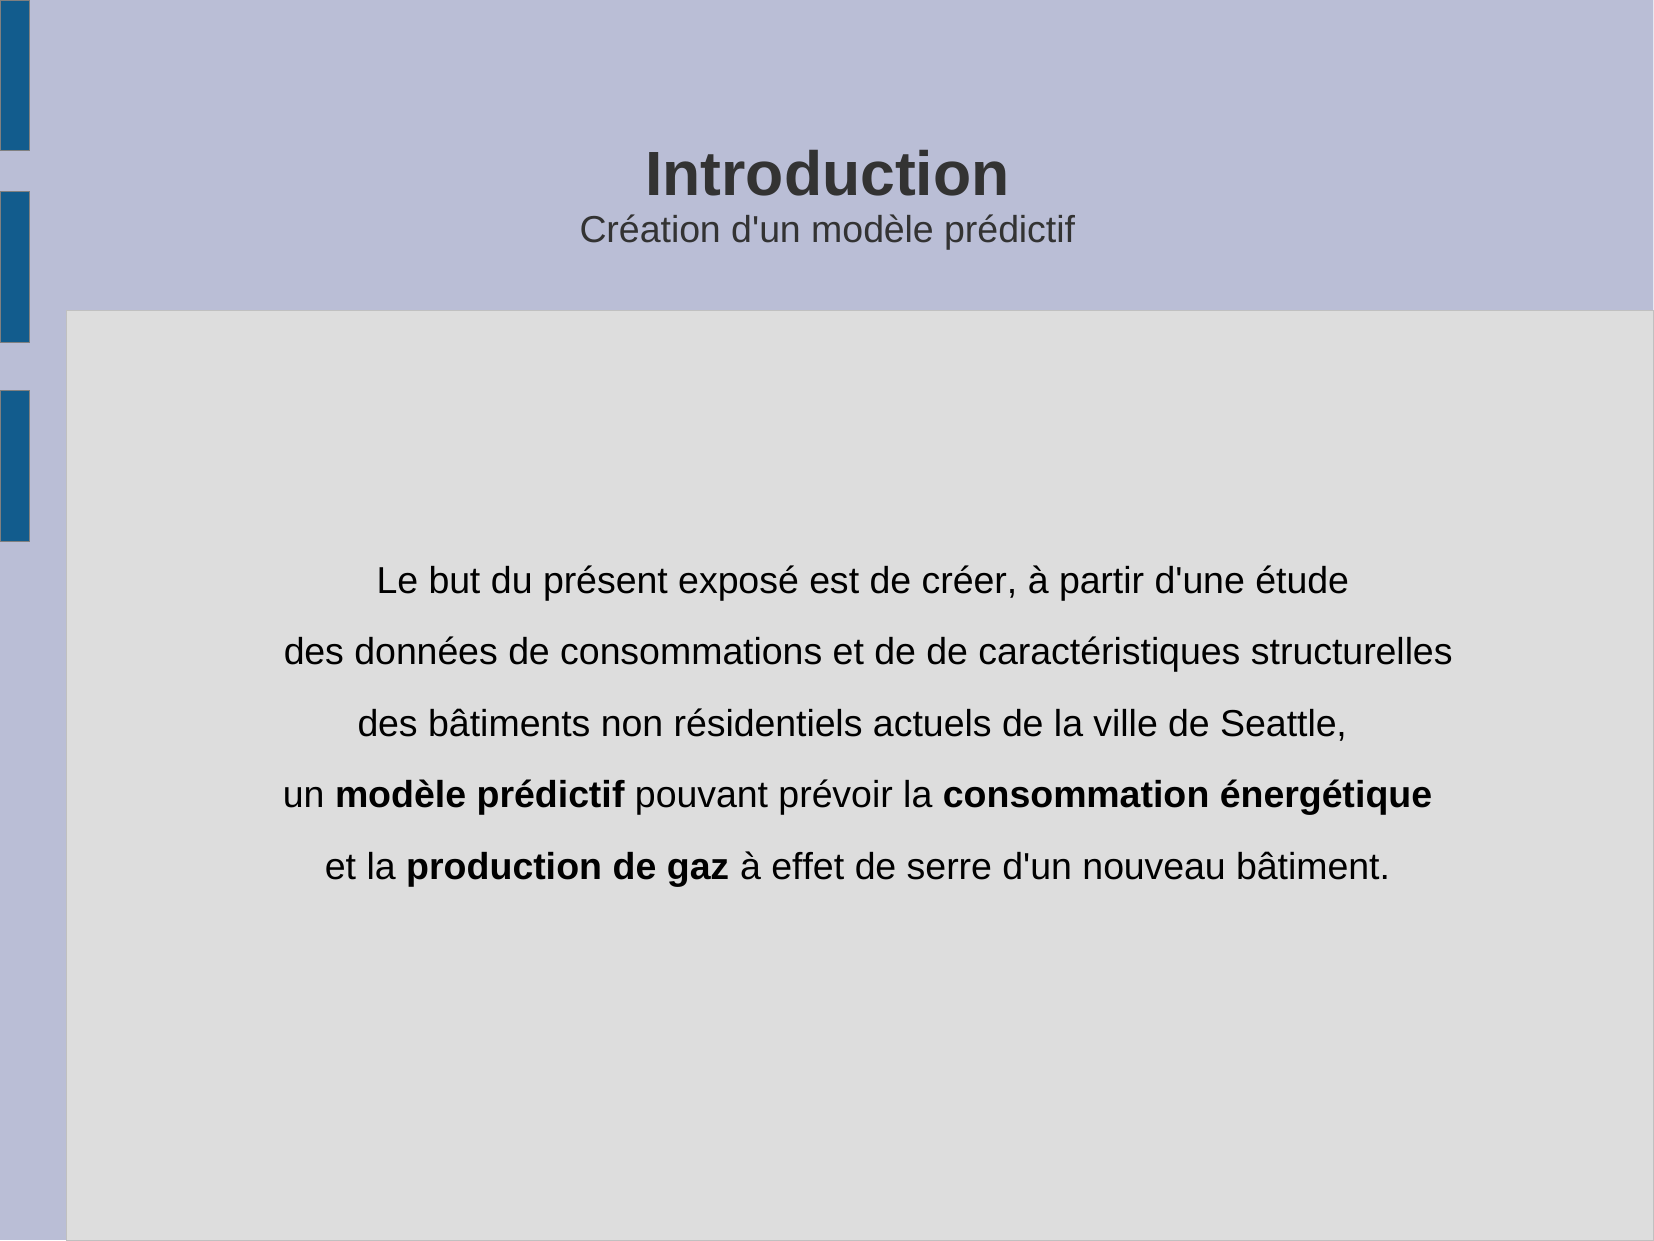

# Introduction Création d'un modèle prédictif
Le but du présent exposé est de créer, à partir d'une étude
 des données de consommations et de de caractéristiques structurelles
des bâtiments non résidentiels actuels de la ville de Seattle,
un modèle prédictif pouvant prévoir la consommation énergétique
et la production de gaz à effet de serre d'un nouveau bâtiment.